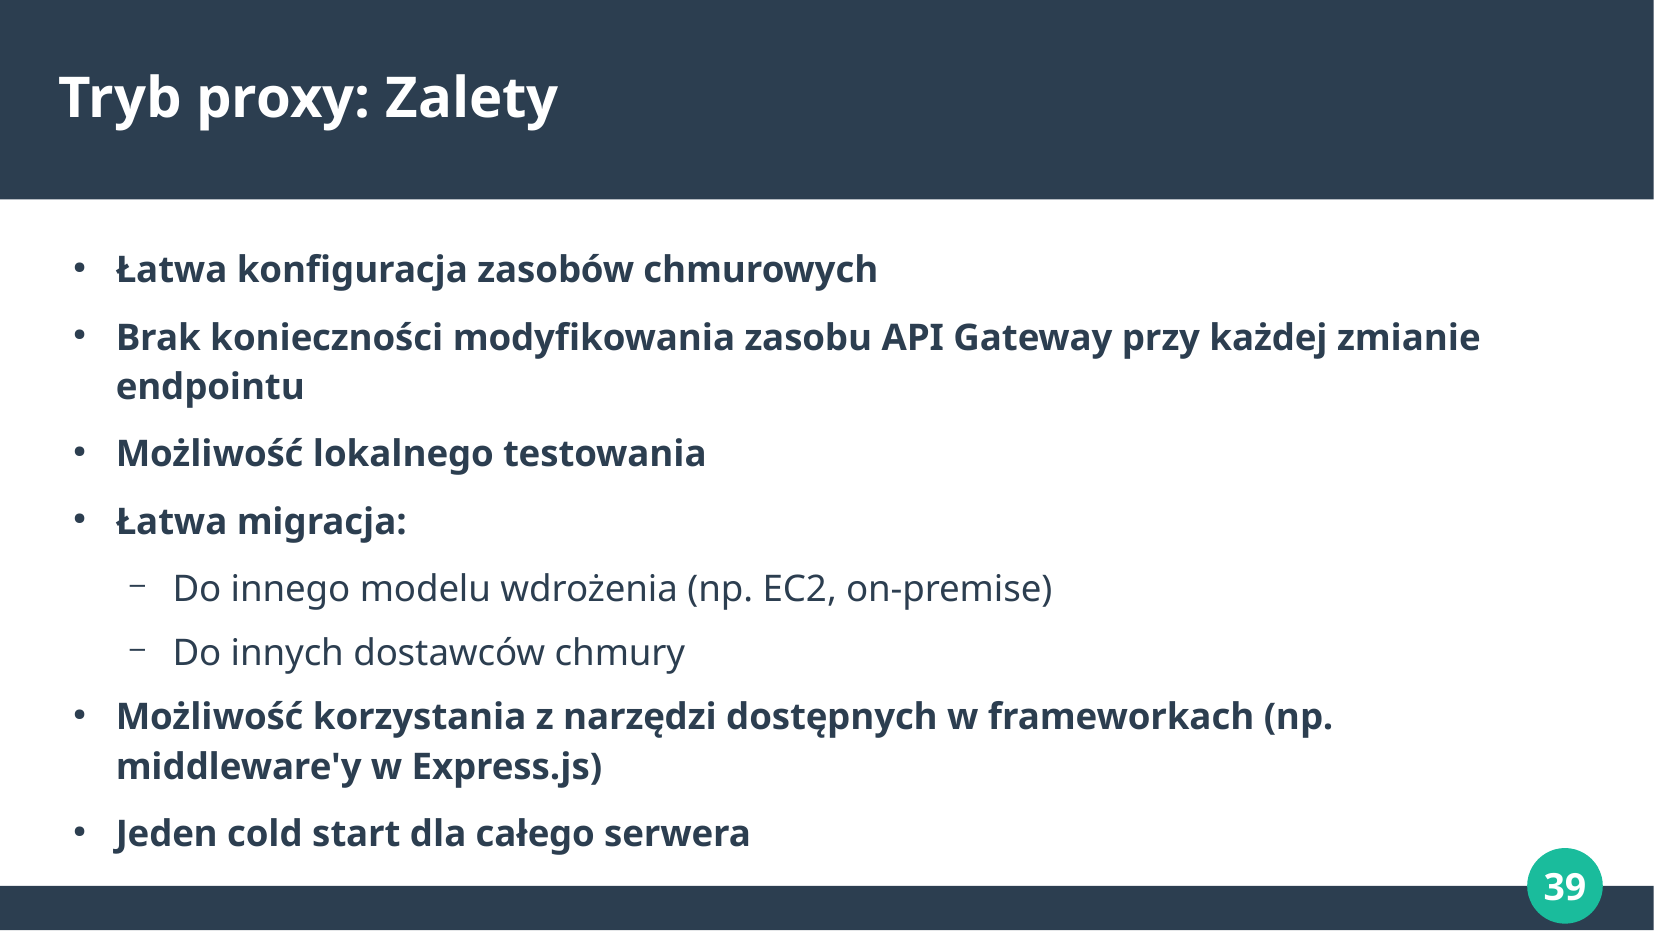

# Tryb proxy: Zalety
Łatwa konfiguracja zasobów chmurowych
Brak konieczności modyfikowania zasobu API Gateway przy każdej zmianie endpointu
Możliwość lokalnego testowania
Łatwa migracja:
Do innego modelu wdrożenia (np. EC2, on-premise)
Do innych dostawców chmury
Możliwość korzystania z narzędzi dostępnych w frameworkach (np. middleware'y w Express.js)
Jeden cold start dla całego serwera